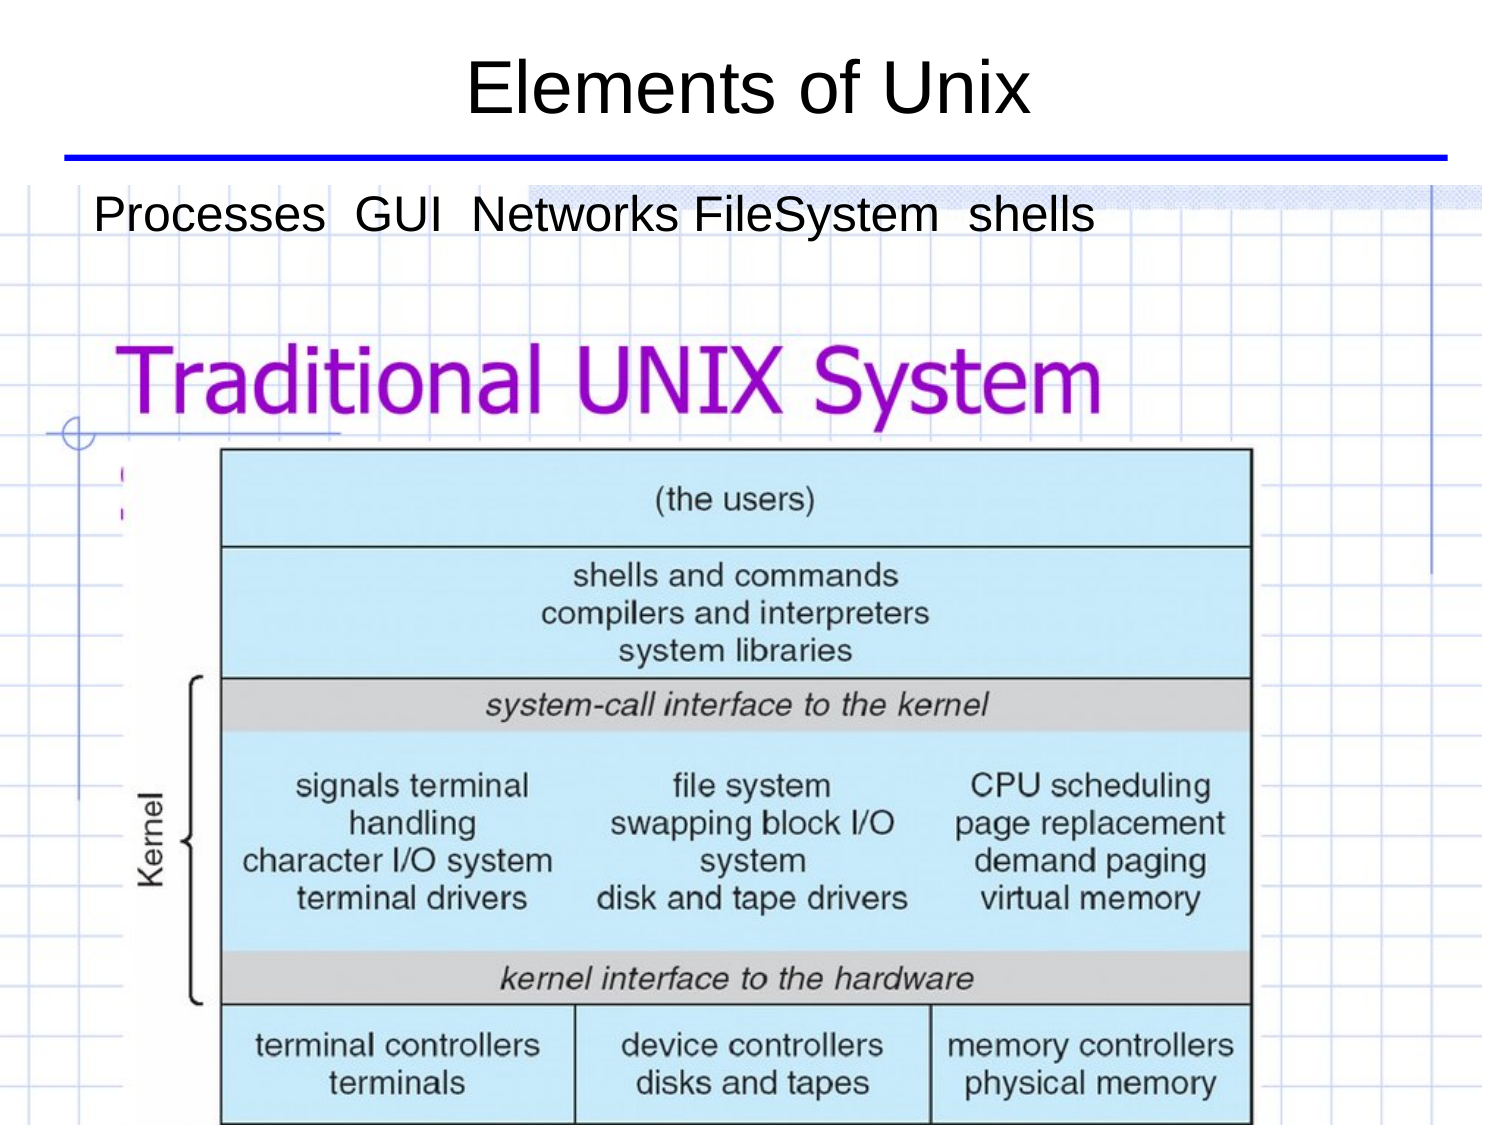

# Elements of Unix
Processes GUI Networks FileSystem shells